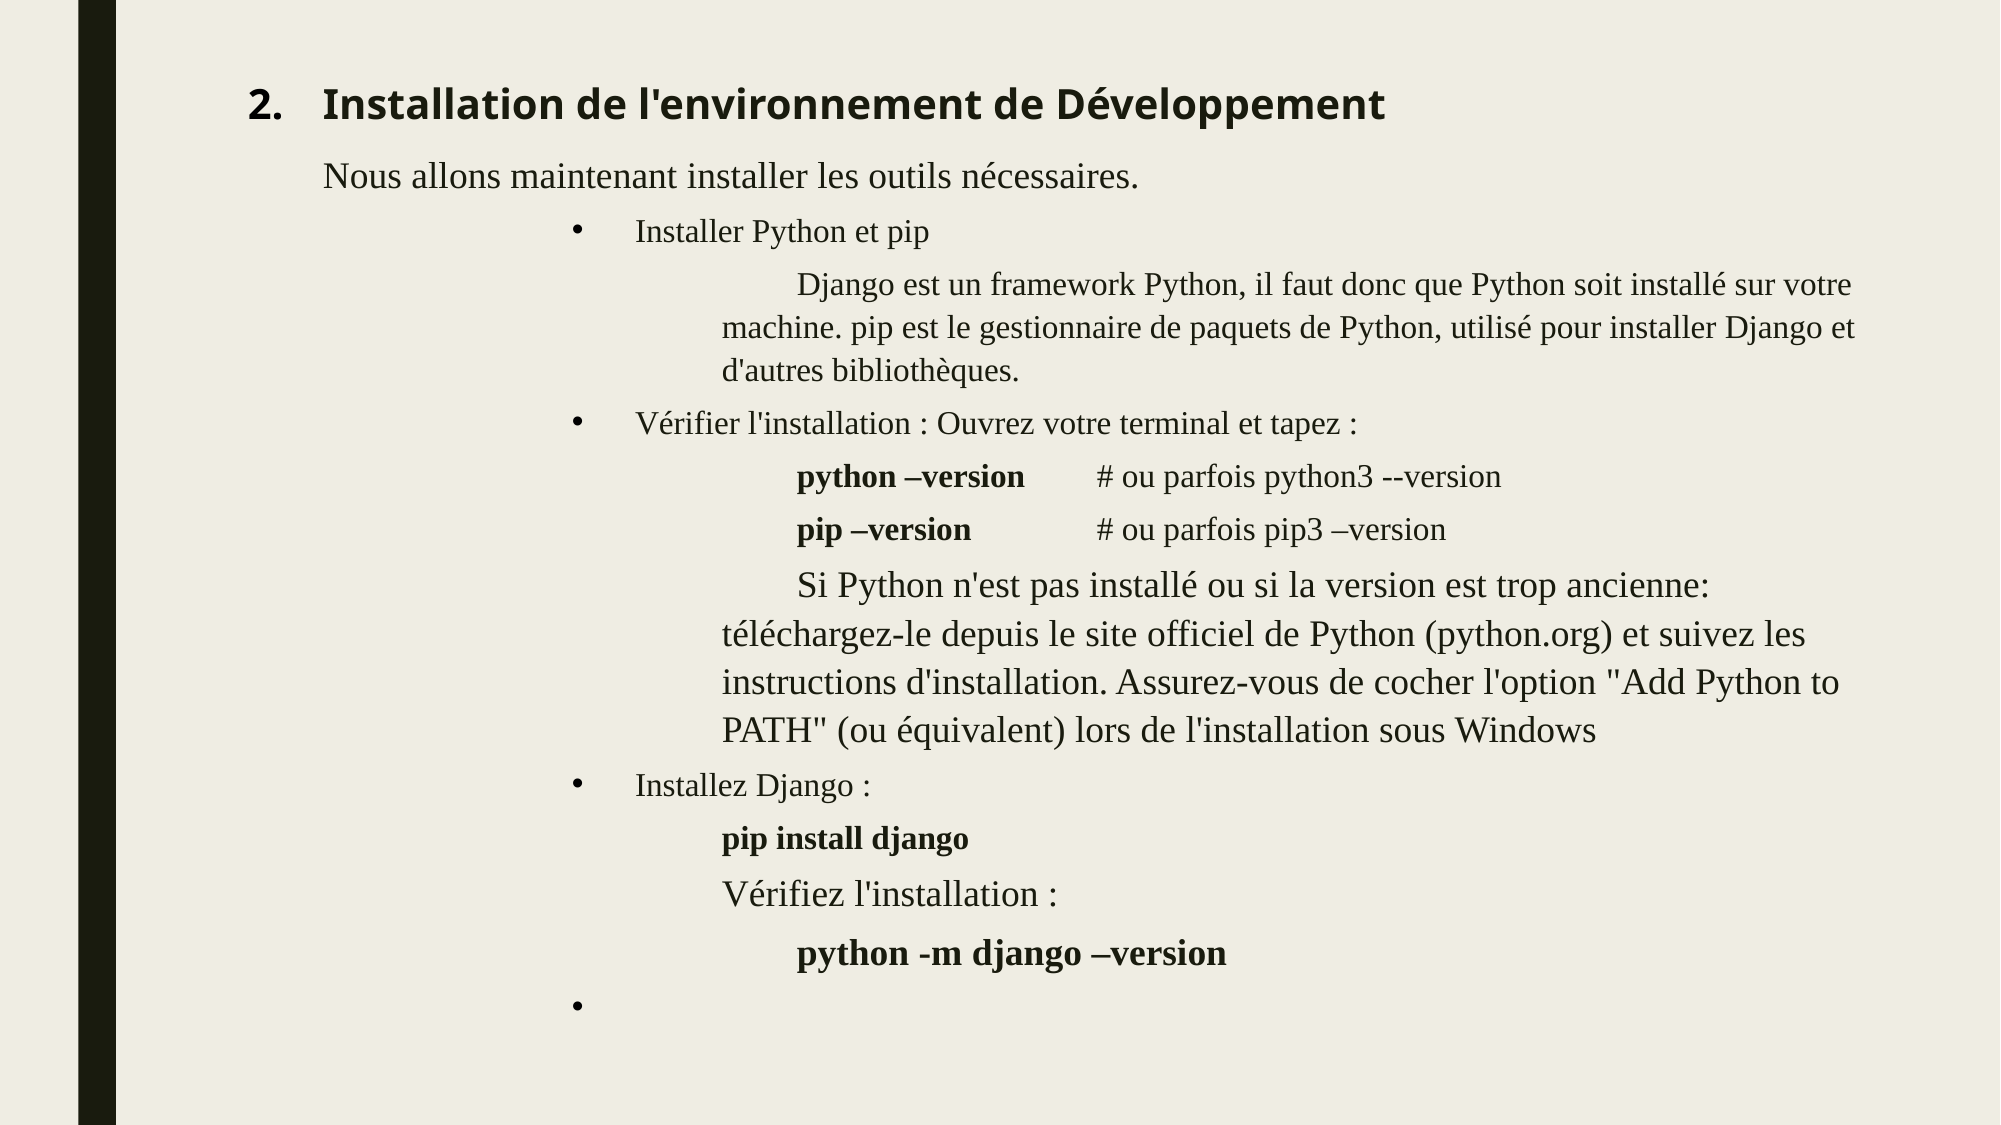

# Installation de l'environnement de Développement
	Nous allons maintenant installer les outils nécessaires.
Installer Python et pip
	Django est un framework Python, il faut donc que Python soit installé sur votre machine. pip est le gestionnaire de paquets de Python, utilisé pour installer Django et d'autres bibliothèques.
Vérifier l'installation : Ouvrez votre terminal et tapez :
	python –version 	# ou parfois python3 --version
	pip –version		# ou parfois pip3 –version
	Si Python n'est pas installé ou si la version est trop ancienne: téléchargez-le depuis le site officiel de Python (python.org) et suivez les instructions d'installation. Assurez-vous de cocher l'option "Add Python to PATH" (ou équivalent) lors de l'installation sous Windows
Installez Django :
pip install django
Vérifiez l'installation :
	python -m django –version